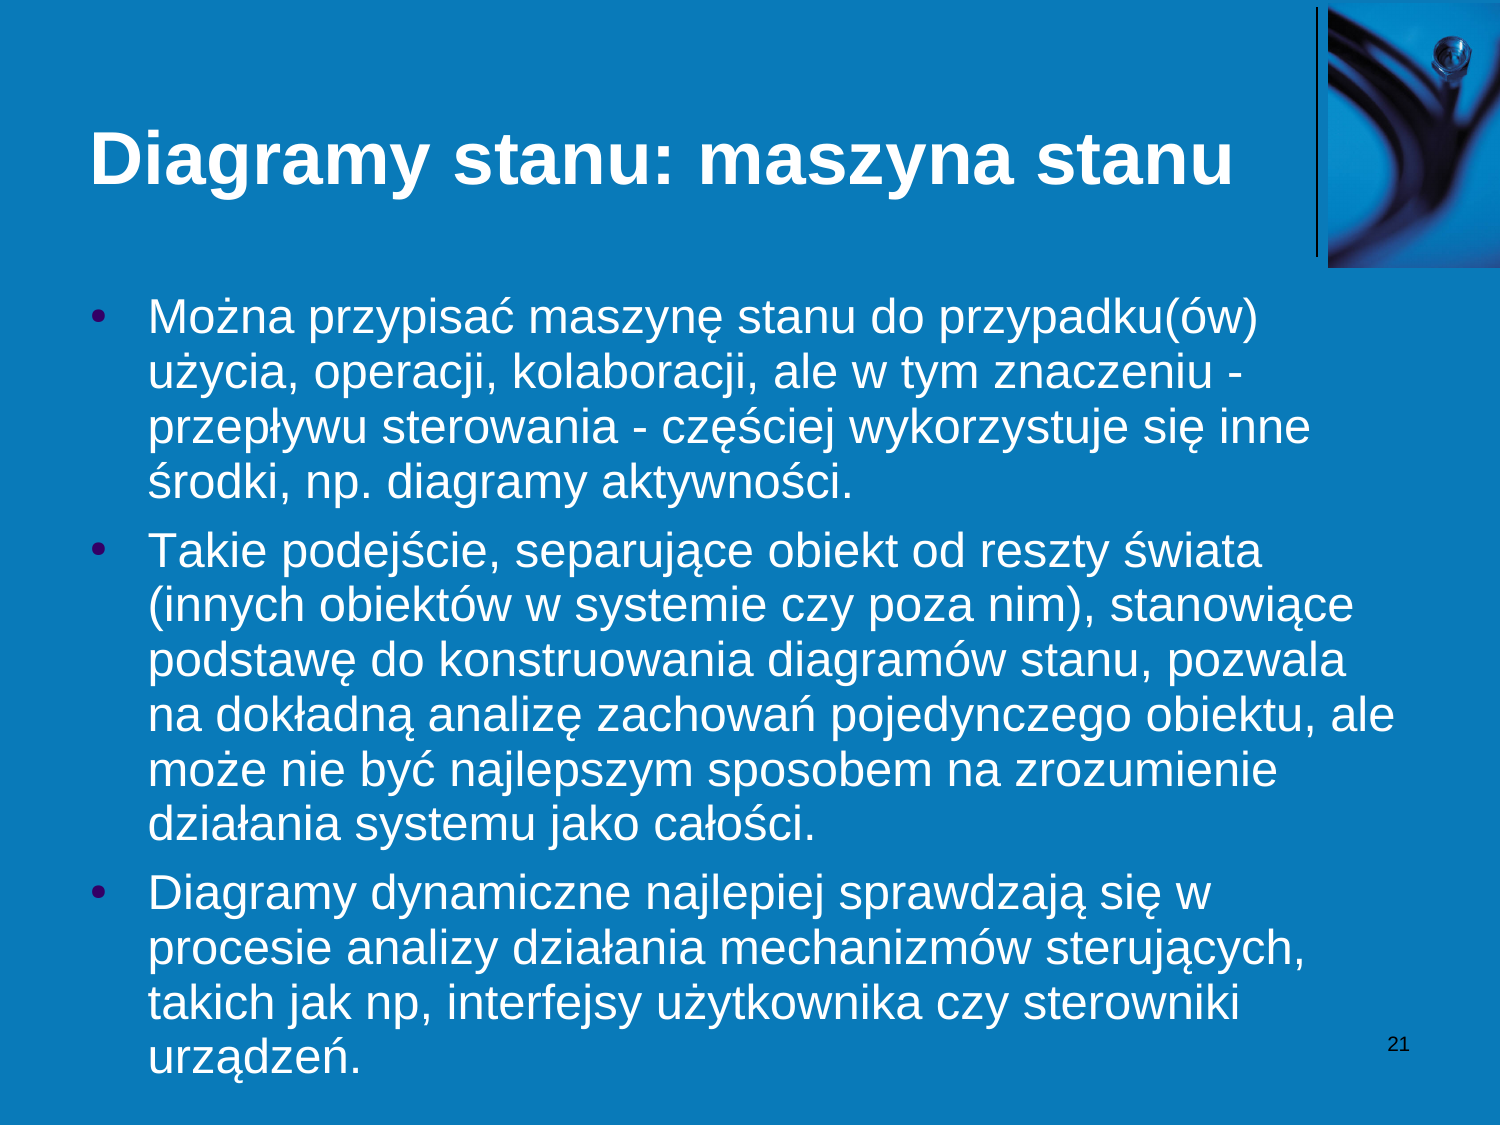

# Diagramy stanu: maszyna stanu
Można przypisać maszynę stanu do przypadku(ów) użycia, operacji, kolaboracji, ale w tym znaczeniu - przepływu sterowania - częściej wykorzystuje się inne środki, np. diagramy aktywności.
Takie podejście, separujące obiekt od reszty świata (innych obiektów w systemie czy poza nim), stanowiące podstawę do konstruowania diagramów stanu, pozwala na dokładną analizę zachowań pojedynczego obiektu, ale może nie być najlepszym sposobem na zrozumienie działania systemu jako całości.
Diagramy dynamiczne najlepiej sprawdzają się w procesie analizy działania mechanizmów sterujących, takich jak np, interfejsy użytkownika czy sterowniki urządzeń.
21